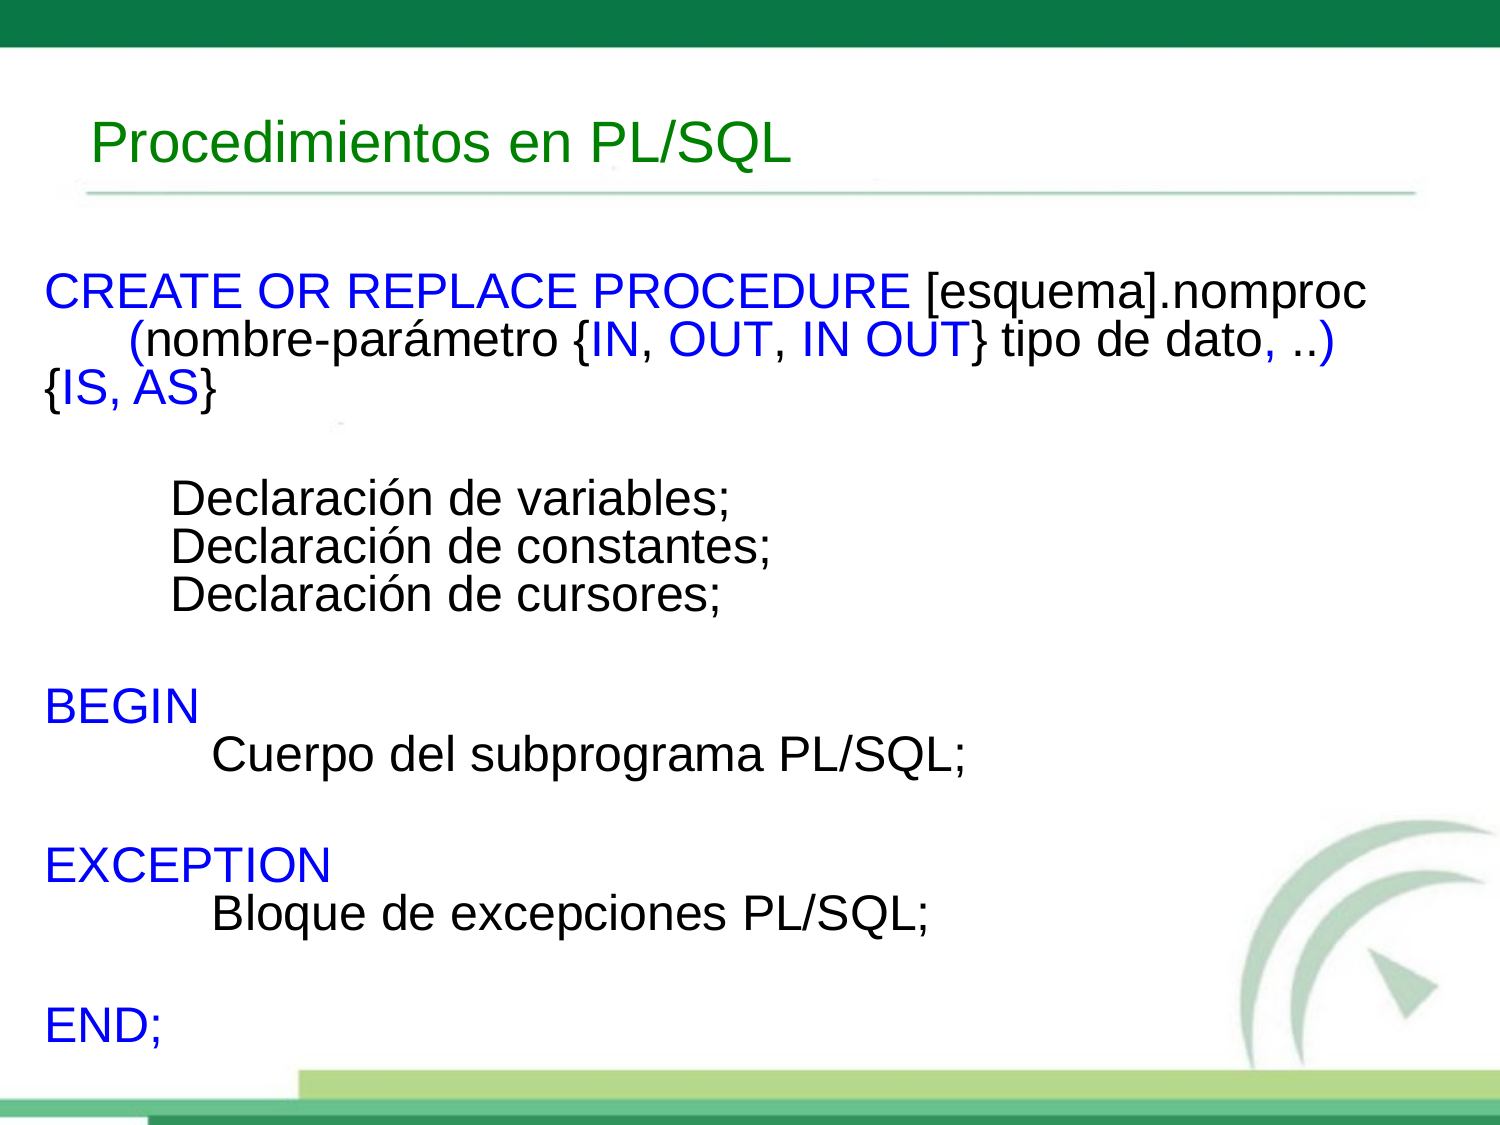

# Procedimientos en PL/SQL
CREATE OR REPLACE PROCEDURE [esquema].nomproc
      (nombre-parámetro {IN, OUT, IN OUT} tipo de dato, ..) {IS, AS}
         Declaración de variables;
         Declaración de constantes;
         Declaración de cursores;
BEGIN
            Cuerpo del subprograma PL/SQL;
EXCEPTION
            Bloque de excepciones PL/SQL;
END;